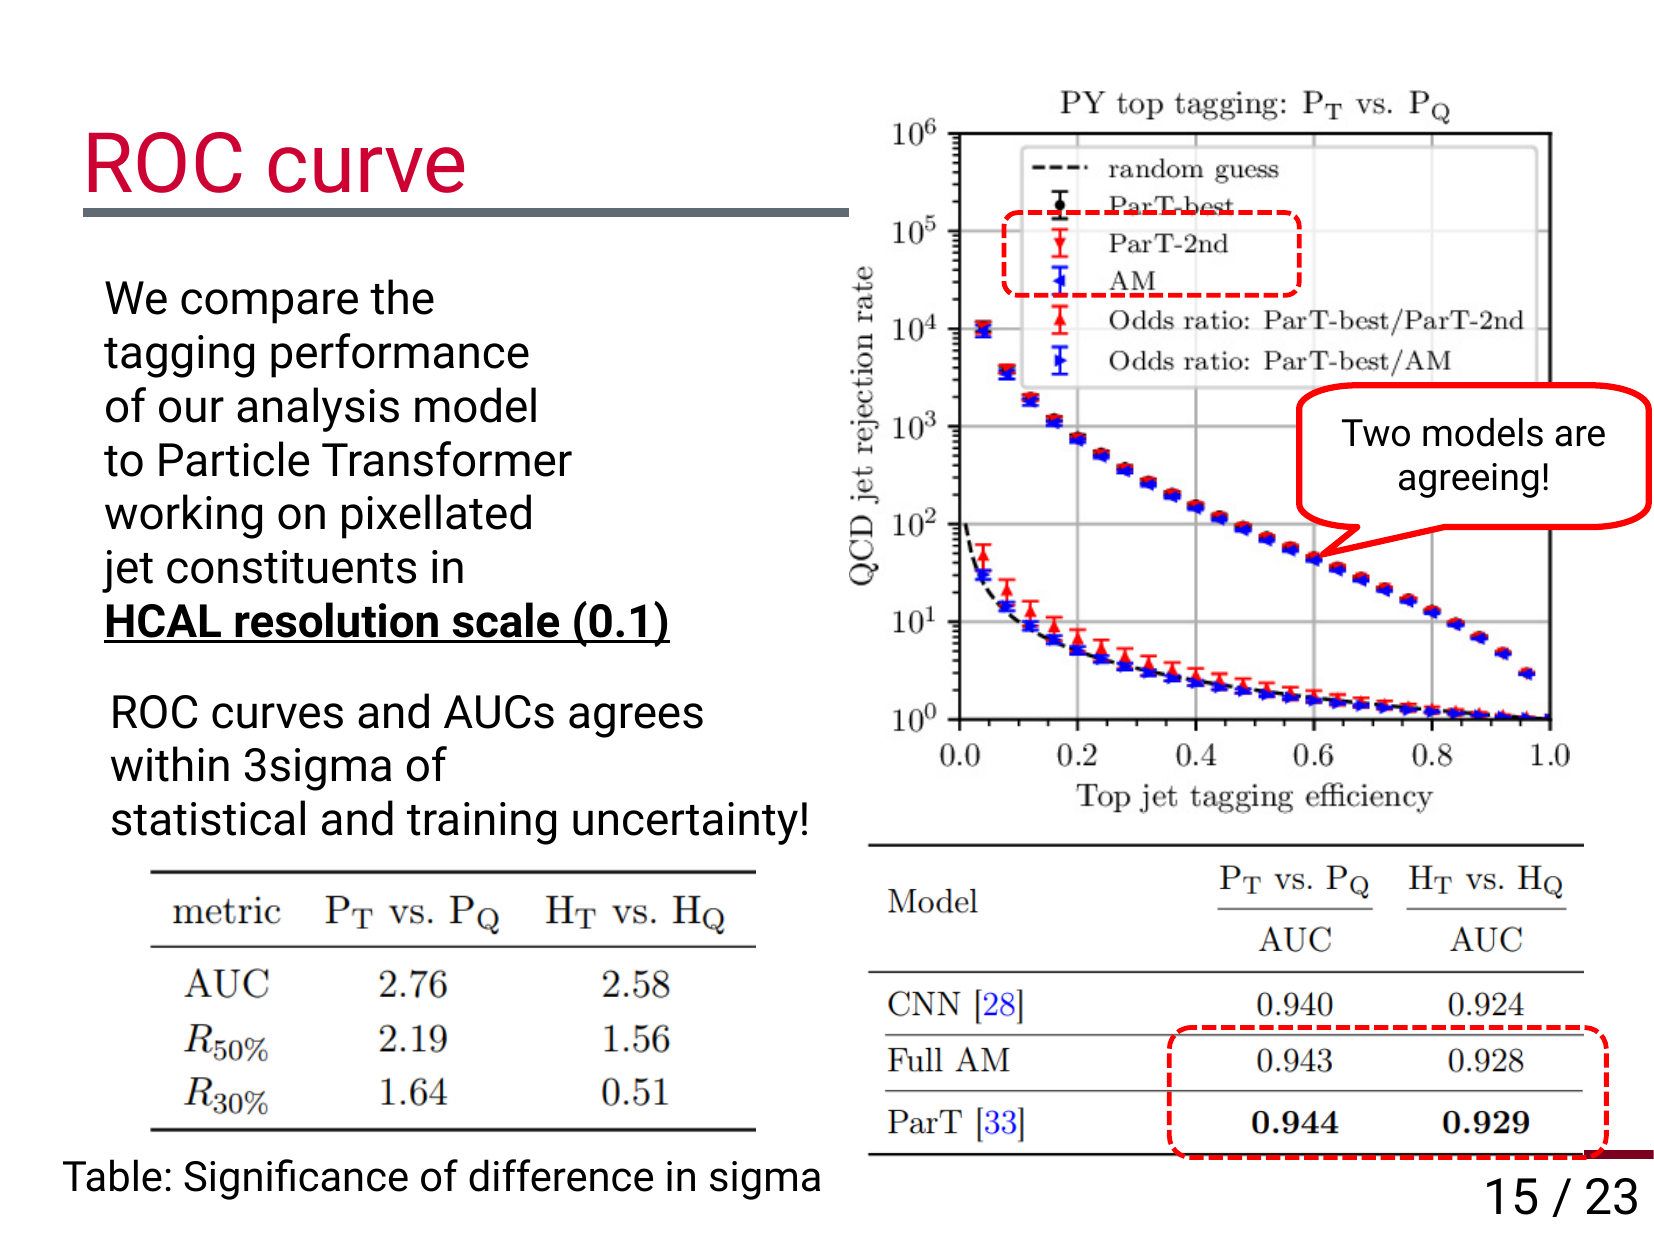

# ROC curve
We compare the
tagging performance
of our analysis model
to Particle Transformer
working on pixellated
jet constituents in
HCAL resolution scale (0.1)
Two models are
agreeing!
ROC curves and AUCs agrees
within 3sigma of
statistical and training uncertainty!
Table: Significance of difference in sigma
15